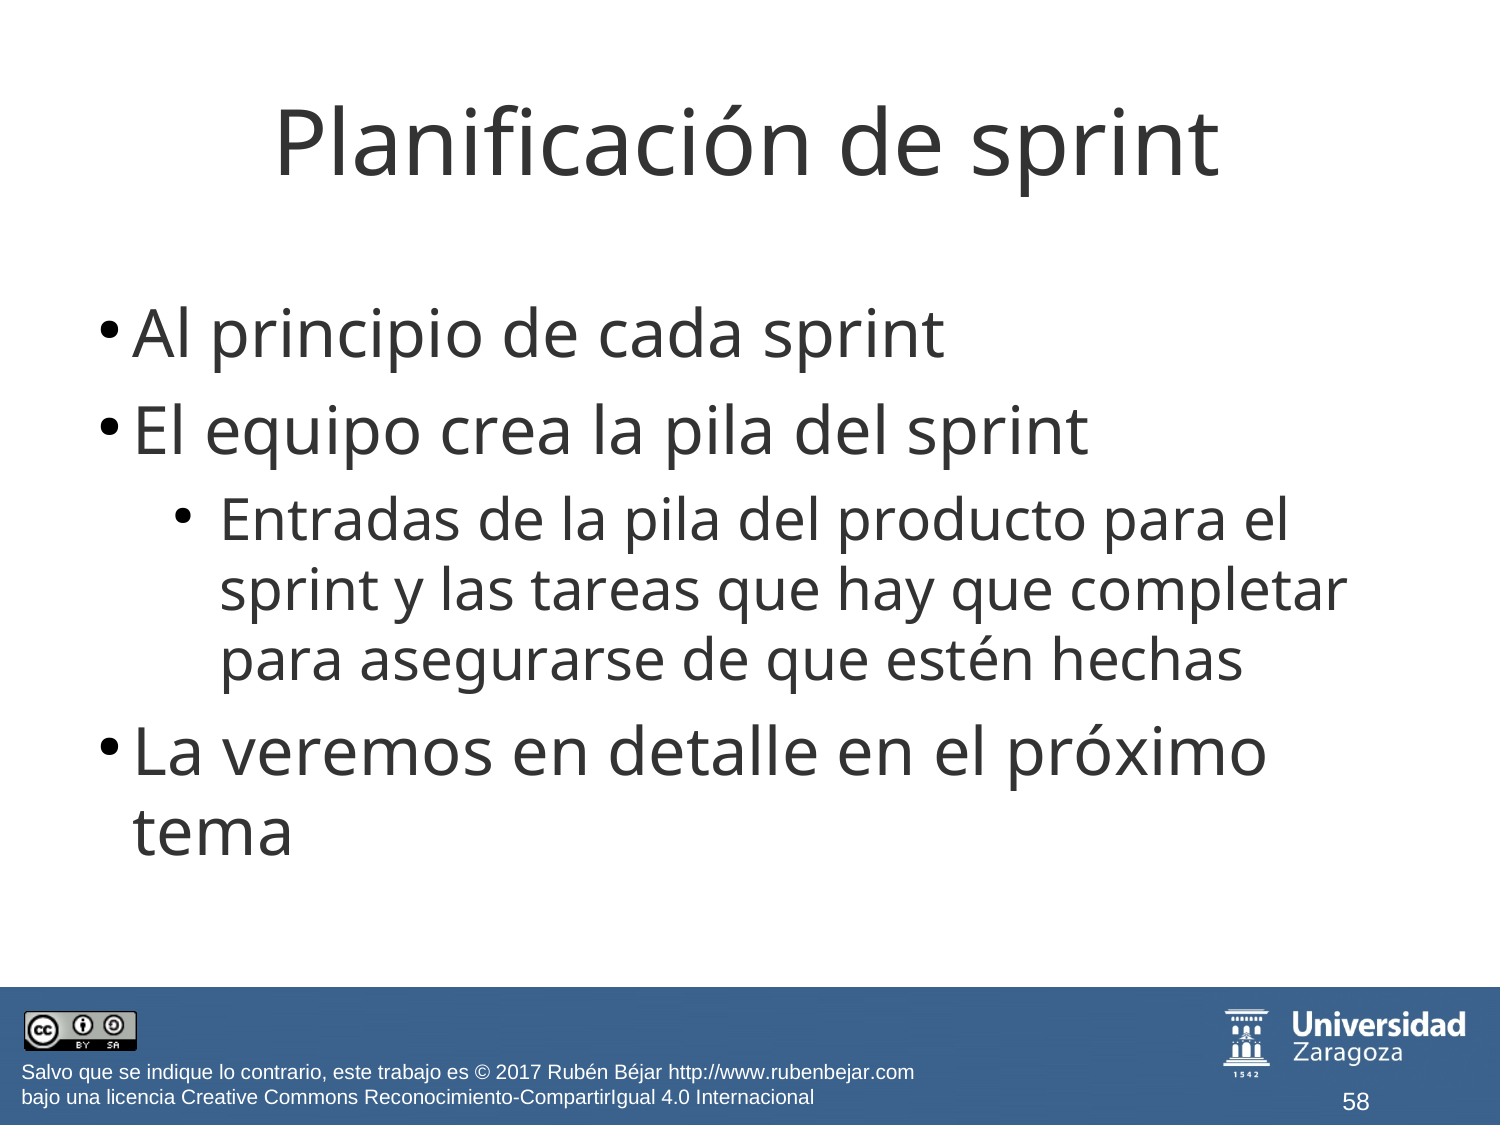

# Planificación de sprint
Al principio de cada sprint
El equipo crea la pila del sprint
Entradas de la pila del producto para el sprint y las tareas que hay que completar para asegurarse de que estén hechas
La veremos en detalle en el próximo tema